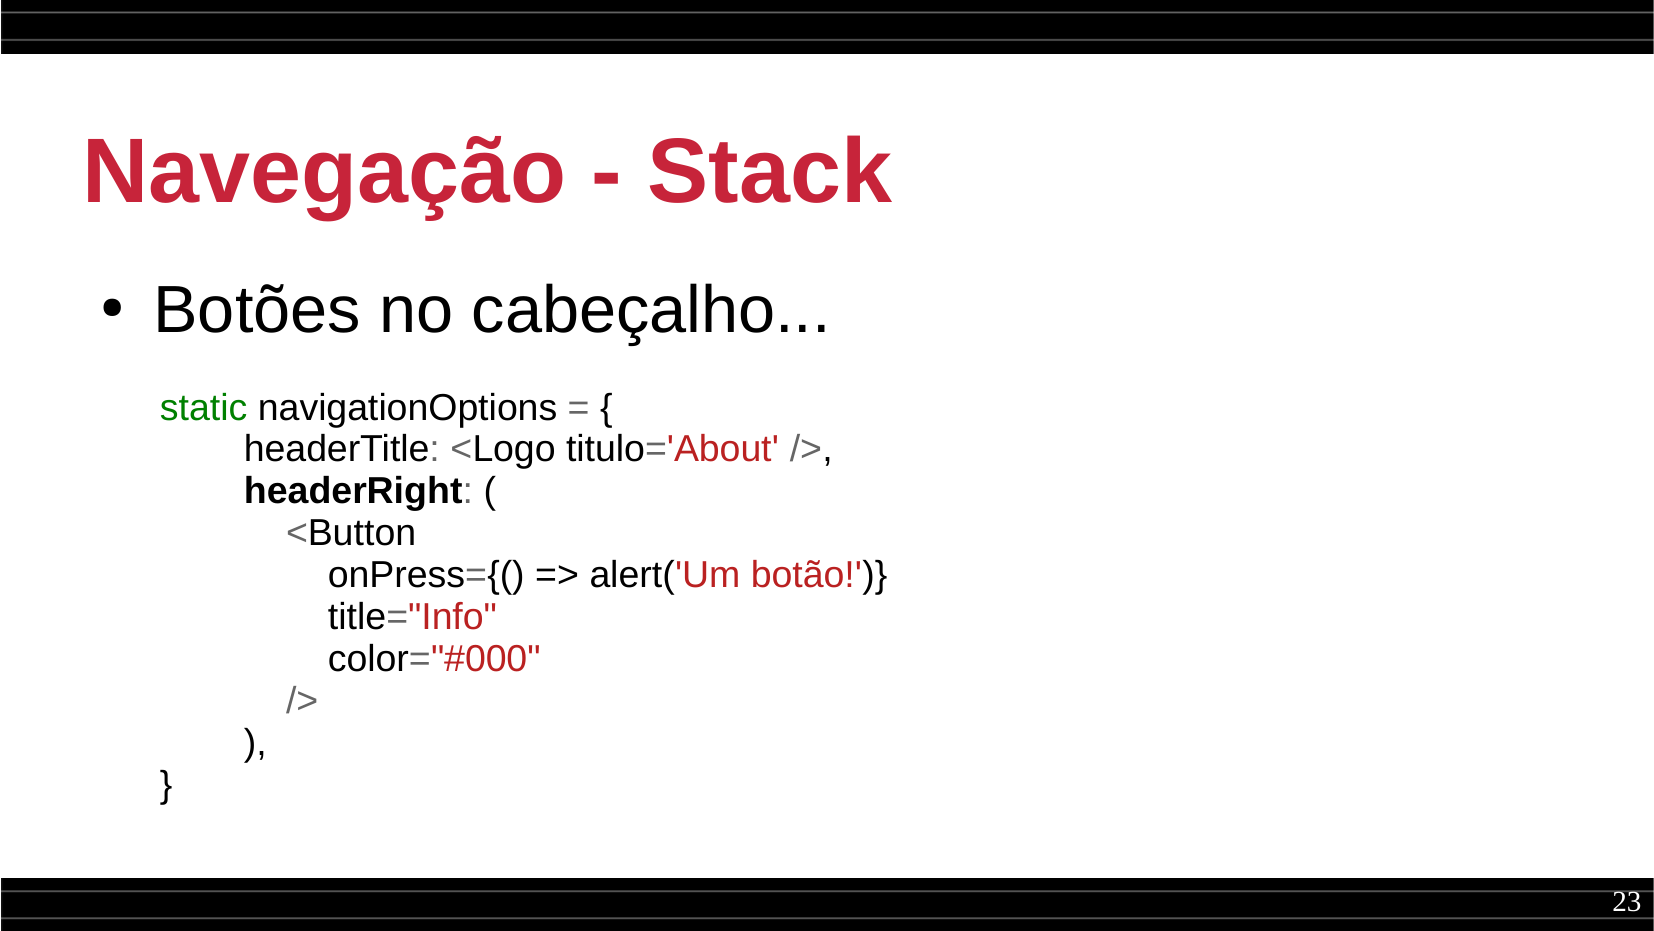

# Navegação - Stack
Botões no cabeçalho...
static navigationOptions = {
 headerTitle: <Logo titulo='About' />,
 headerRight: (
 <Button
 onPress={() => alert('Um botão!')}
 title="Info"
 color="#000"
 />
 ),
}